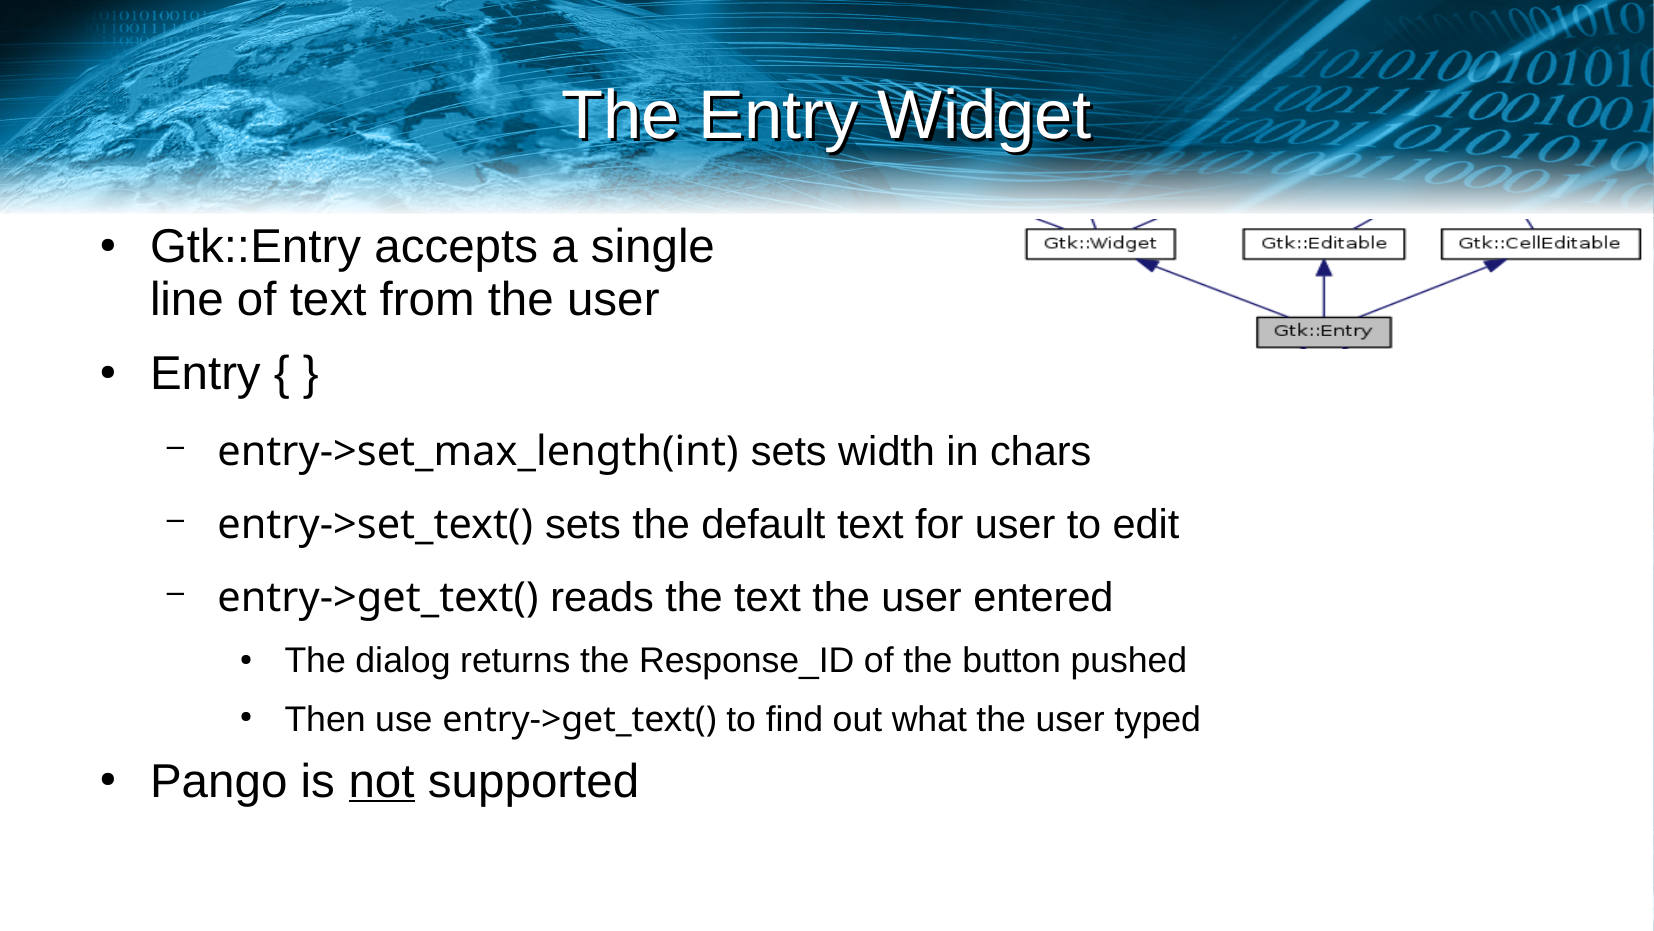

# The Entry Widget
Gtk::Entry accepts a single
line of text from the user
Entry { }
entry->set_max_length(int) sets width in chars
entry->set_text() sets the default text for user to edit
entry->get_text() reads the text the user entered
The dialog returns the Response_ID of the button pushed
Then use entry->get_text() to find out what the user typed
Pango is not supported